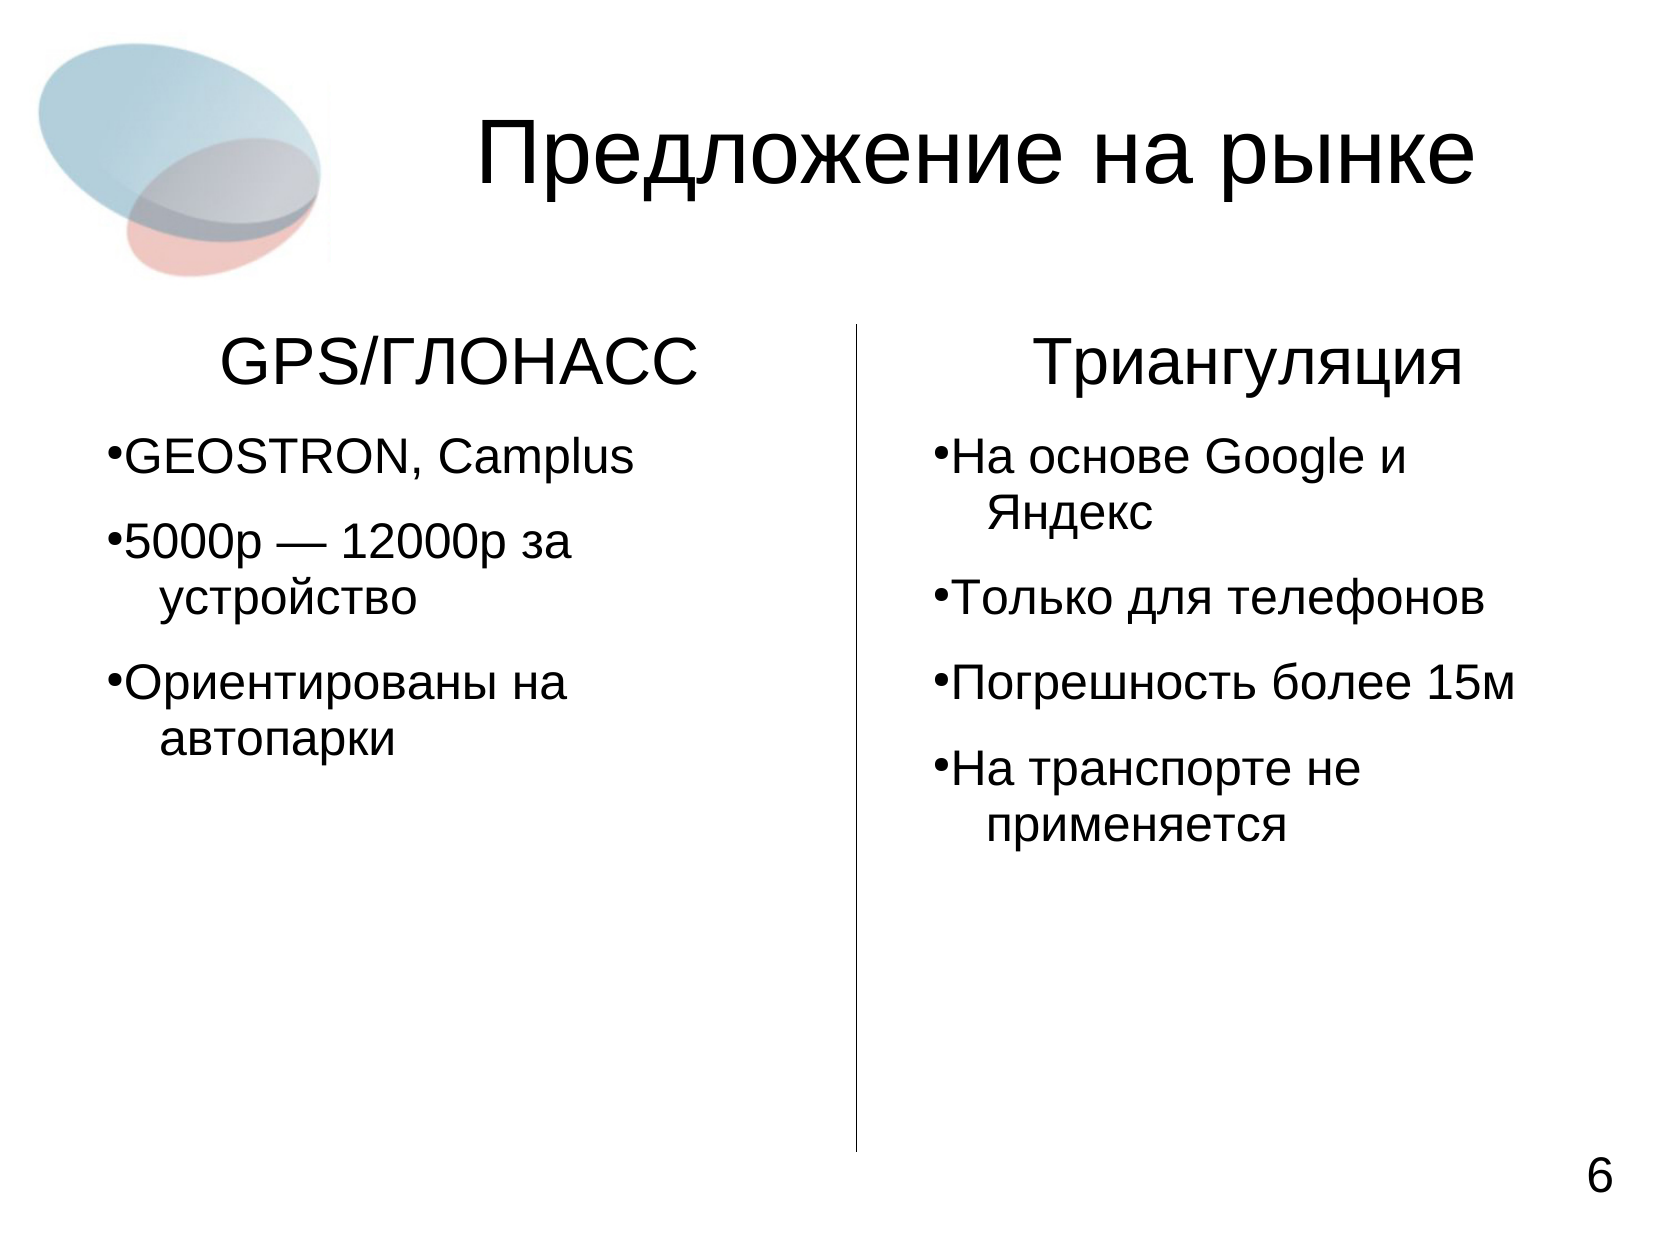

# Предложение на рынке
GPS/ГЛОНАСС
GEOSTRON, Camplus
5000р — 12000р за устройство
Ориентированы на автопарки
Триангуляция
На основе Google и Яндекс
Только для телефонов
Погрешность более 15м
На транспорте не применяется
6